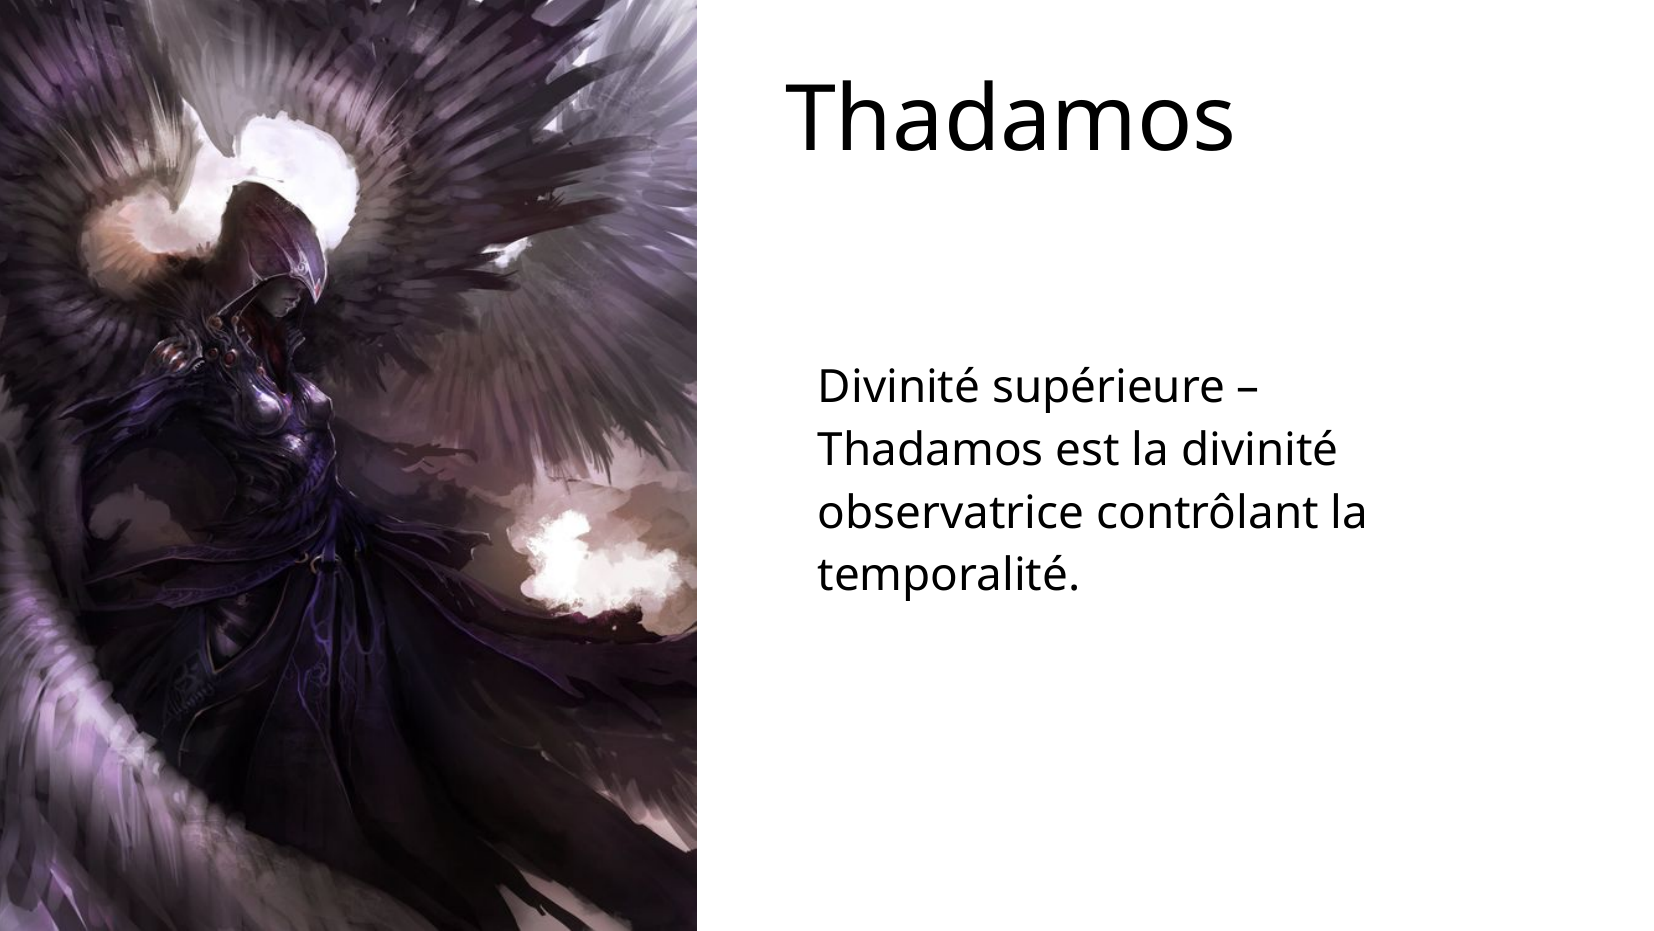

# Thadamos
Divinité supérieure – Thadamos est la divinité observatrice contrôlant la temporalité.